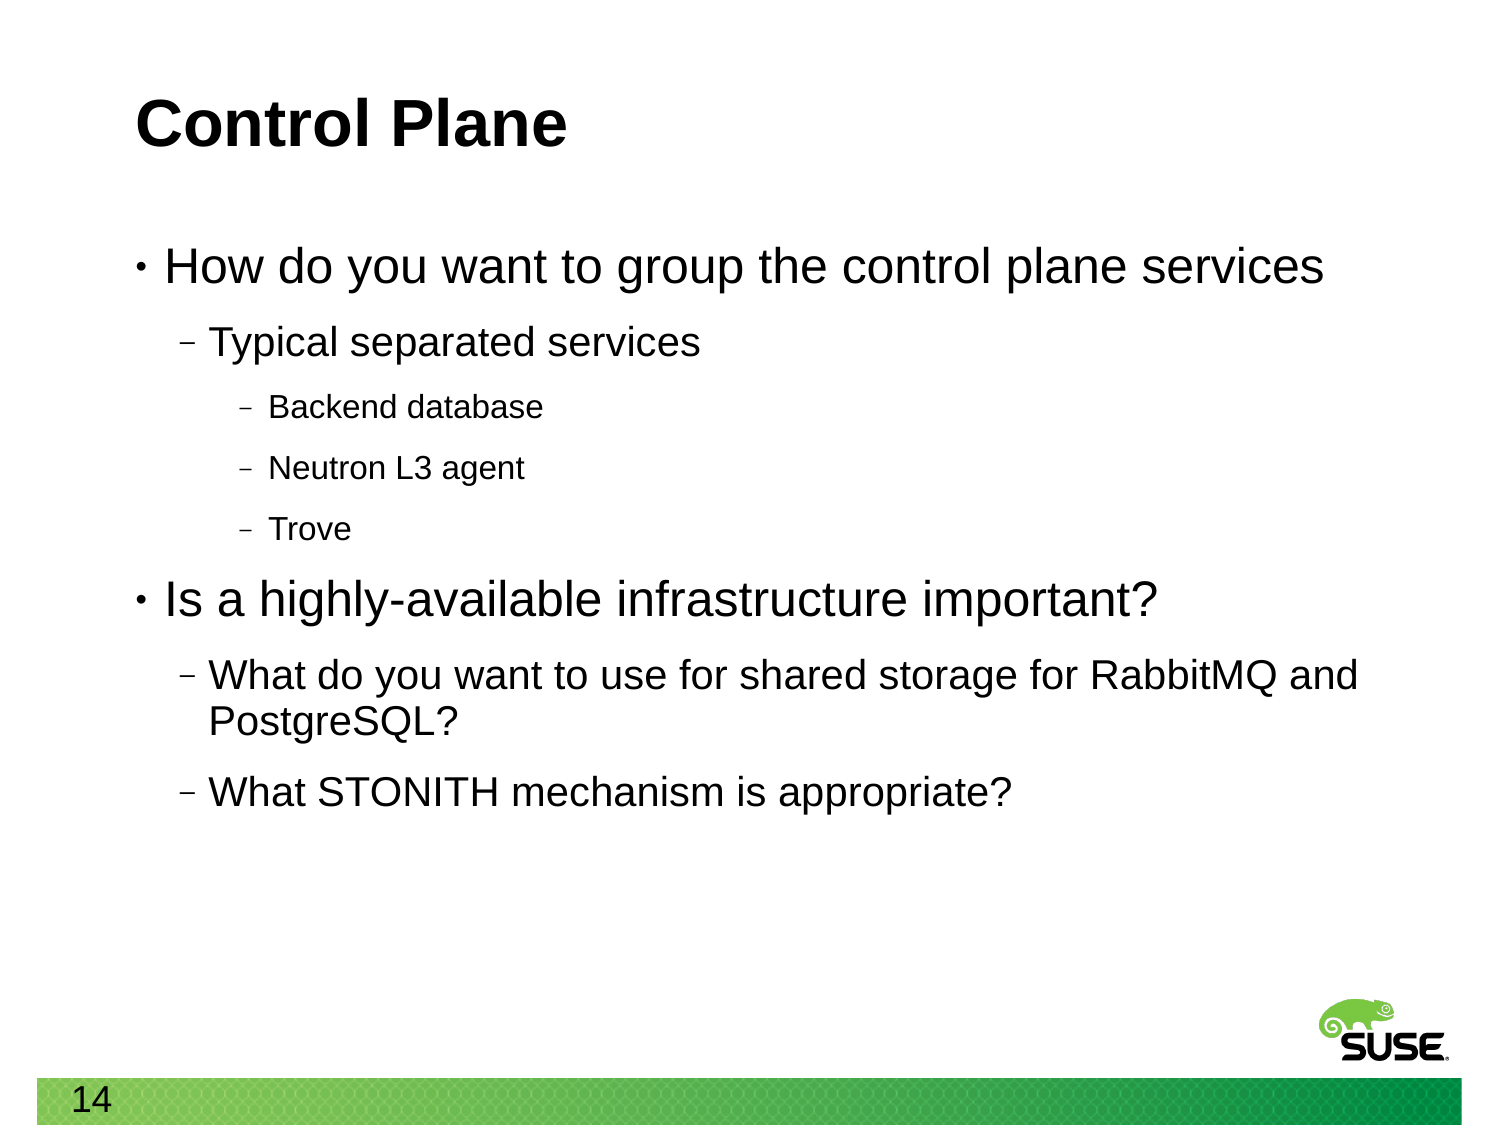

# Control Plane
How do you want to group the control plane services
Typical separated services
Backend database
Neutron L3 agent
Trove
Is a highly-available infrastructure important?
What do you want to use for shared storage for RabbitMQ and PostgreSQL?
What STONITH mechanism is appropriate?